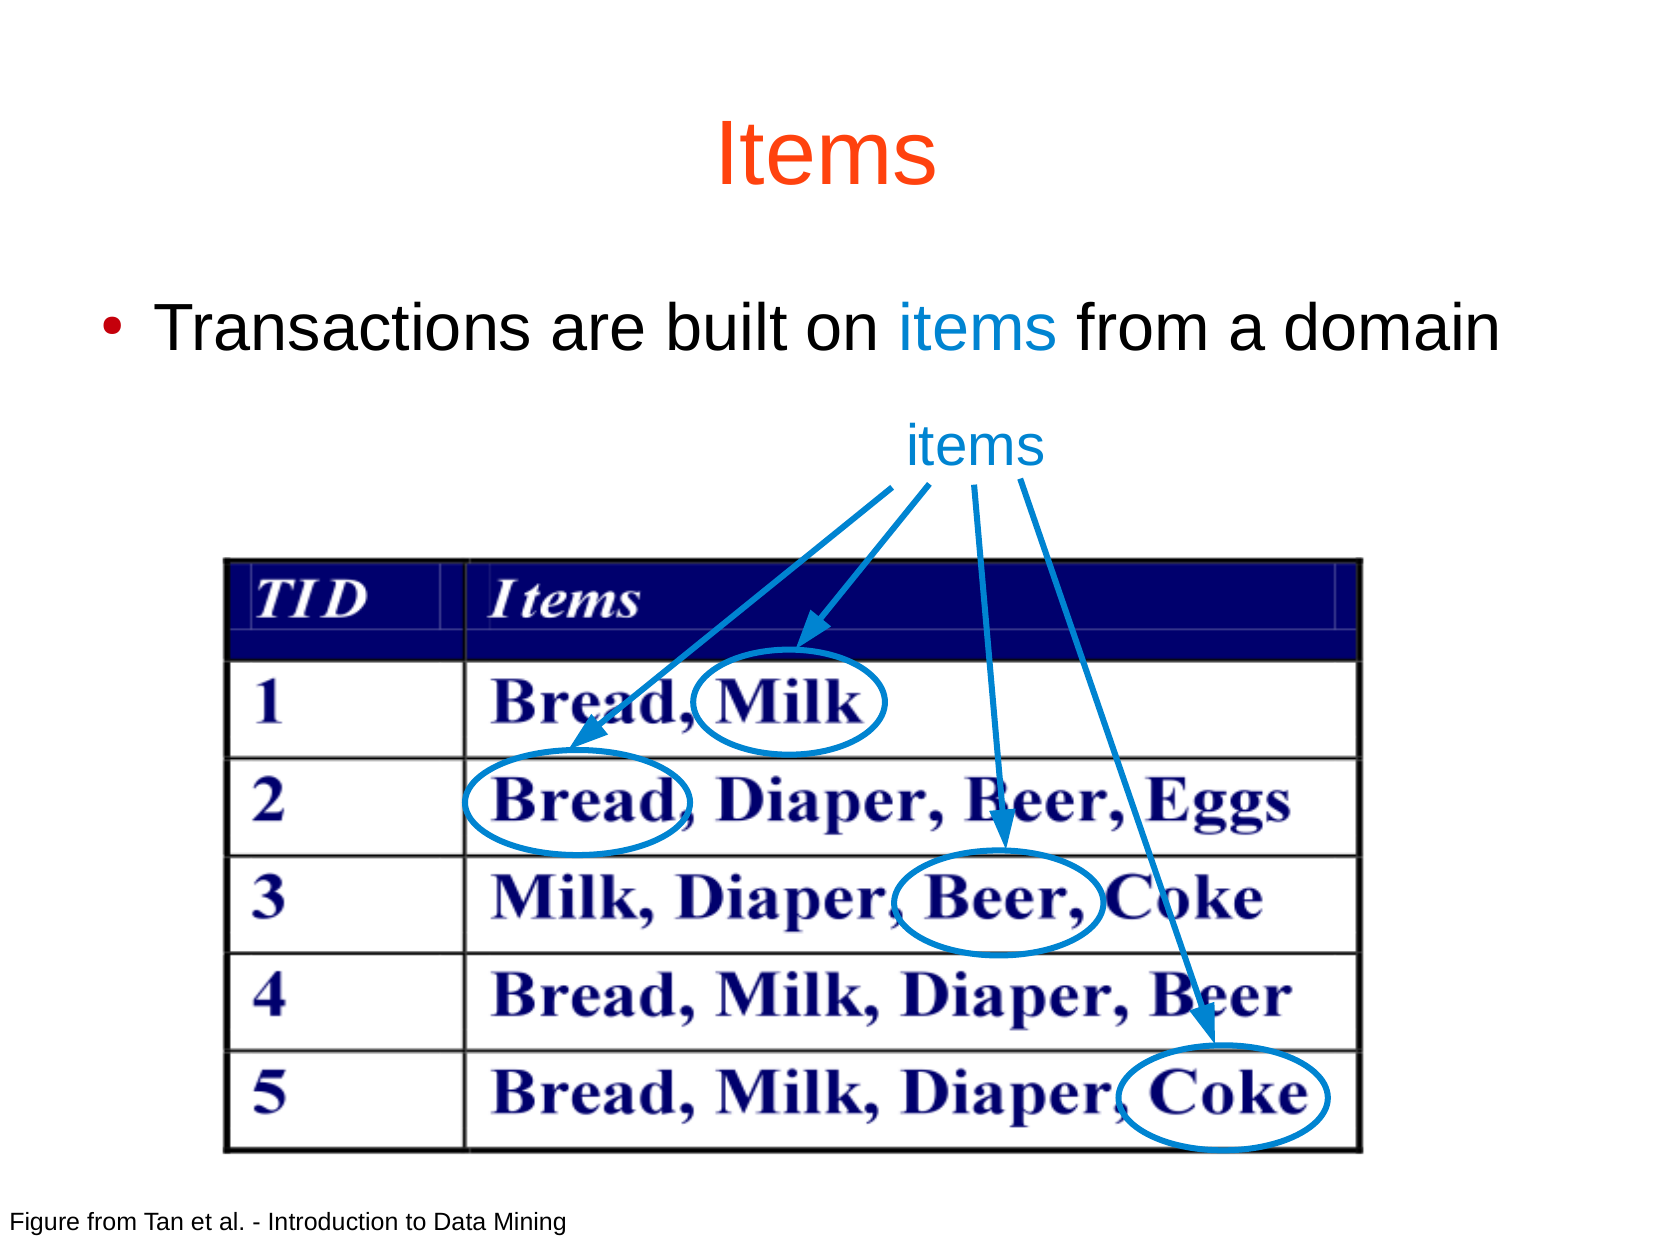

# Items
Transactions are built on items from a domain
items
Figure from Tan et al. - Introduction to Data Mining